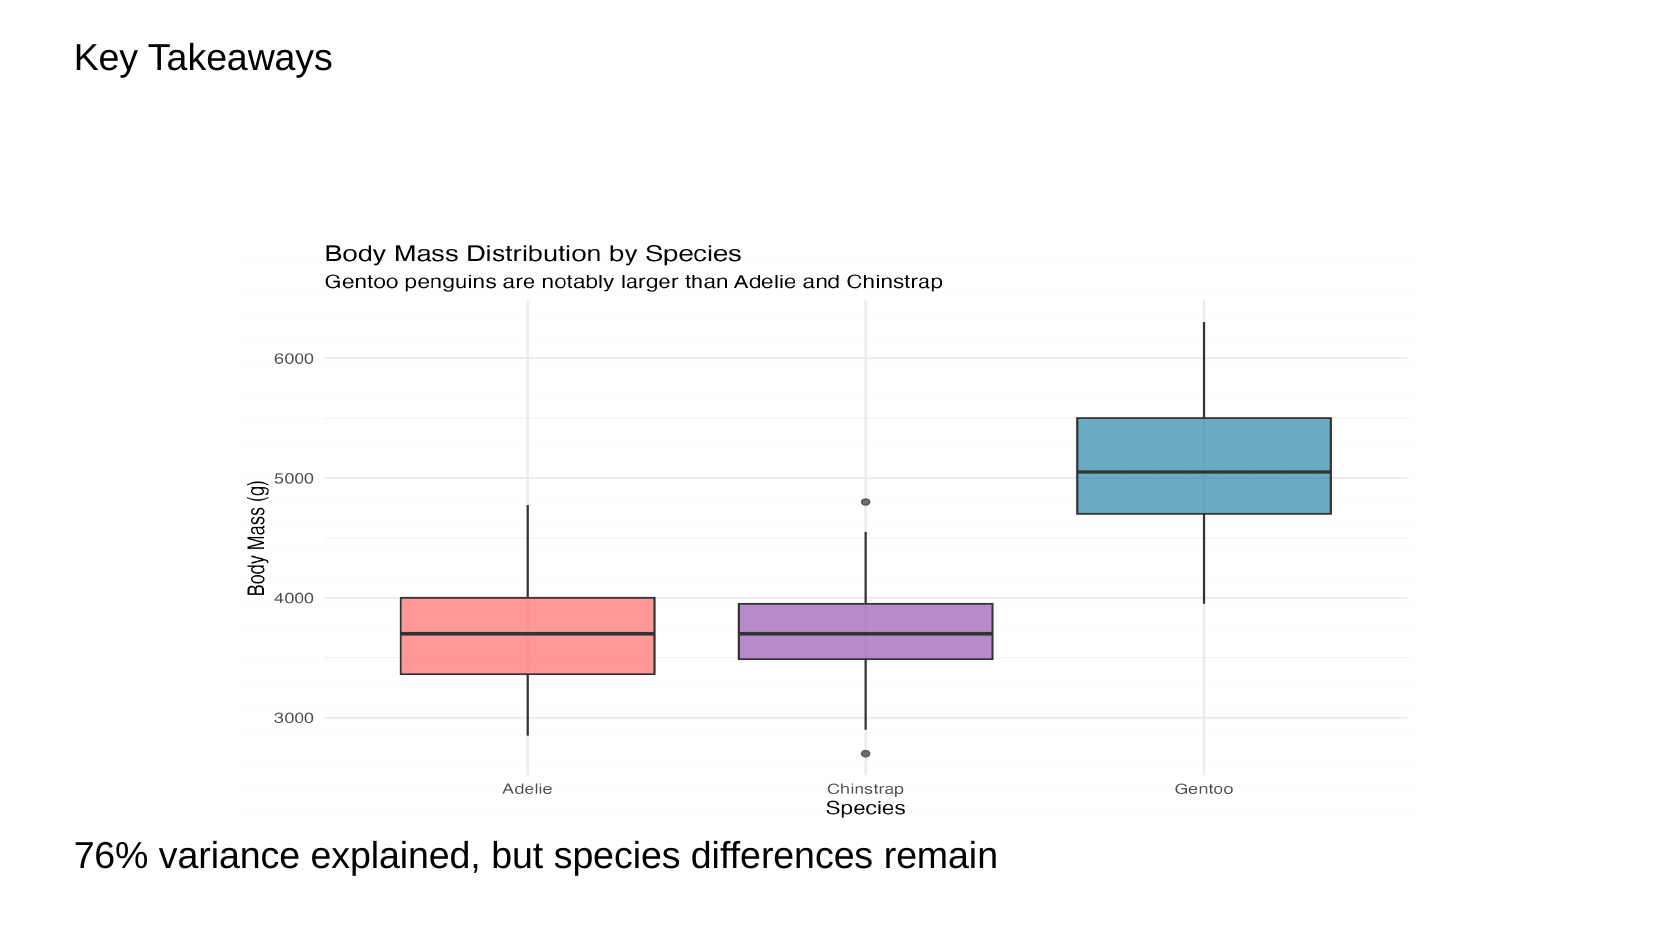

Key Takeaways
76% variance explained, but species differences remain